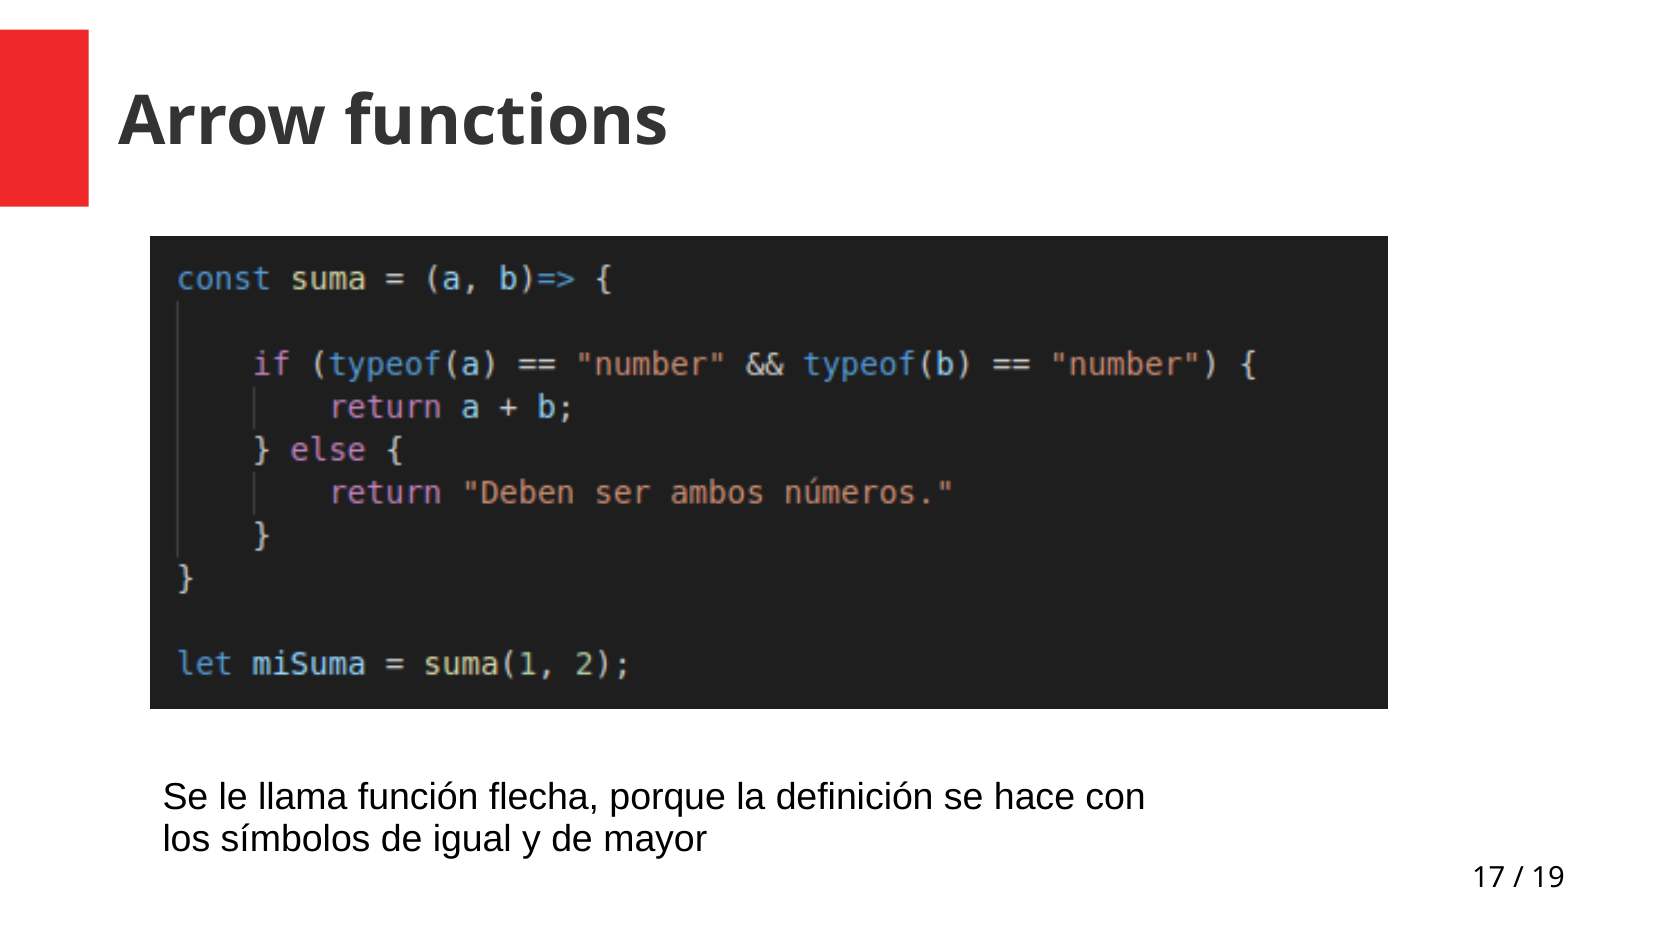

# Arrow functions
Se le llama función flecha, porque la definición se hace con
los símbolos de igual y de mayor
17